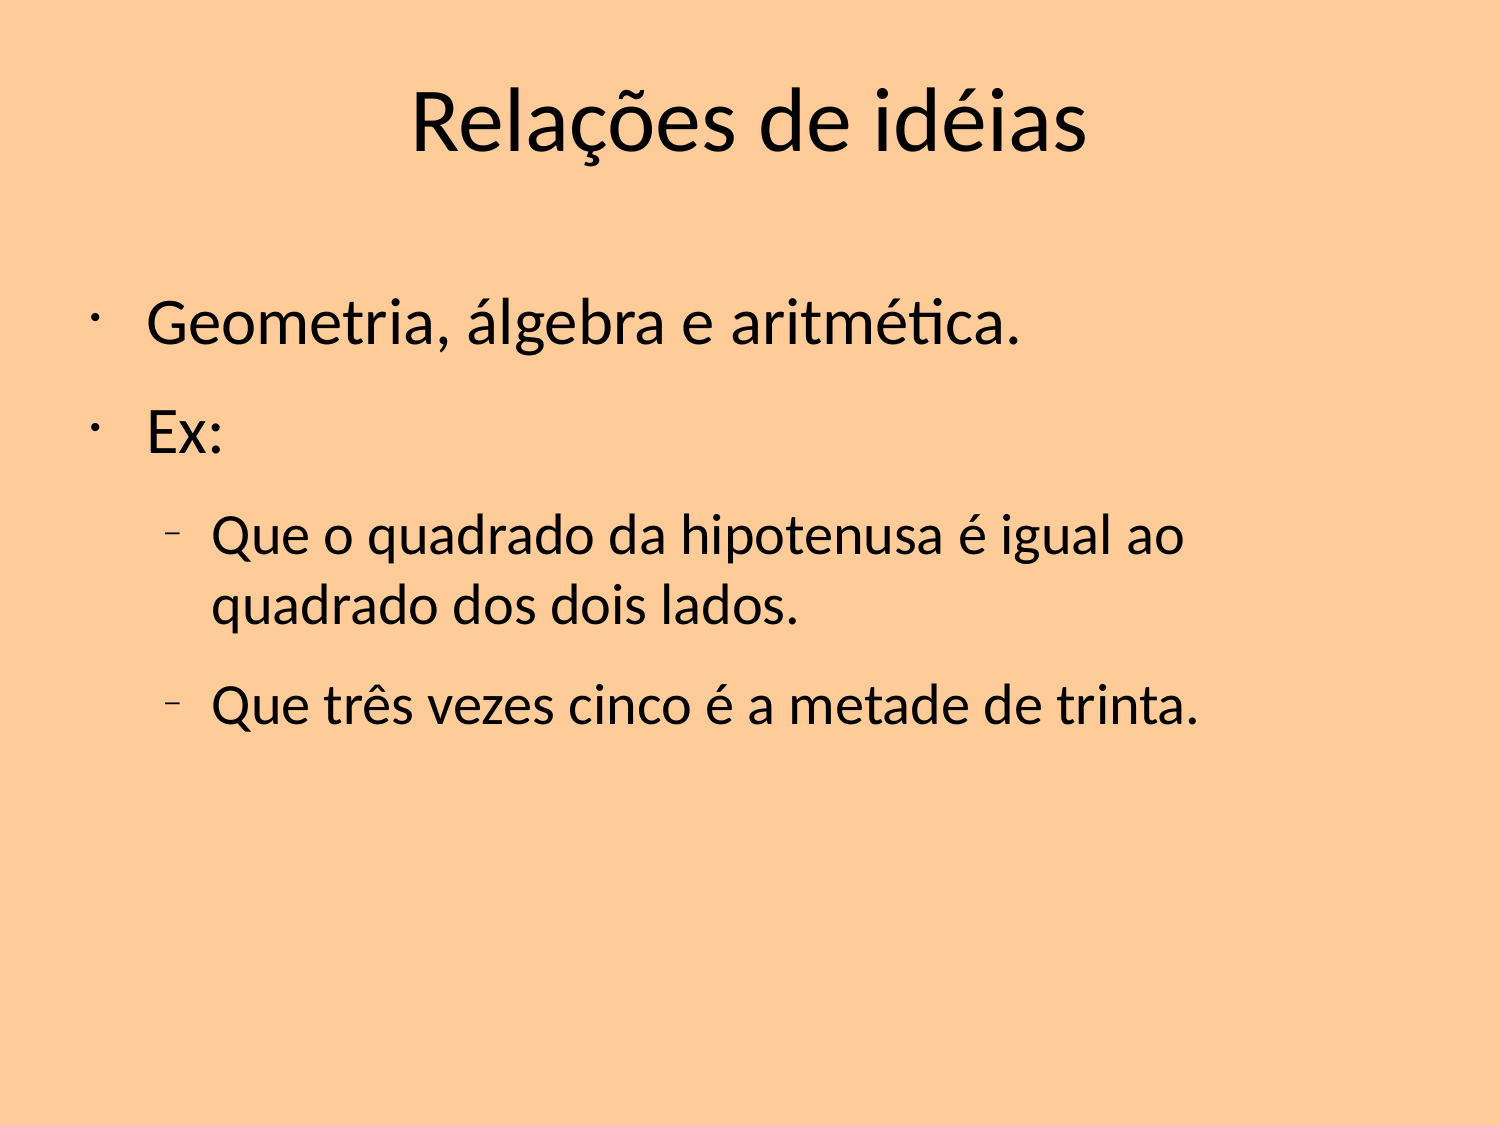

# Relações de idéias
Geometria, álgebra e aritmética.
Ex:
Que o quadrado da hipotenusa é igual ao quadrado dos dois lados.
Que três vezes cinco é a metade de trinta.